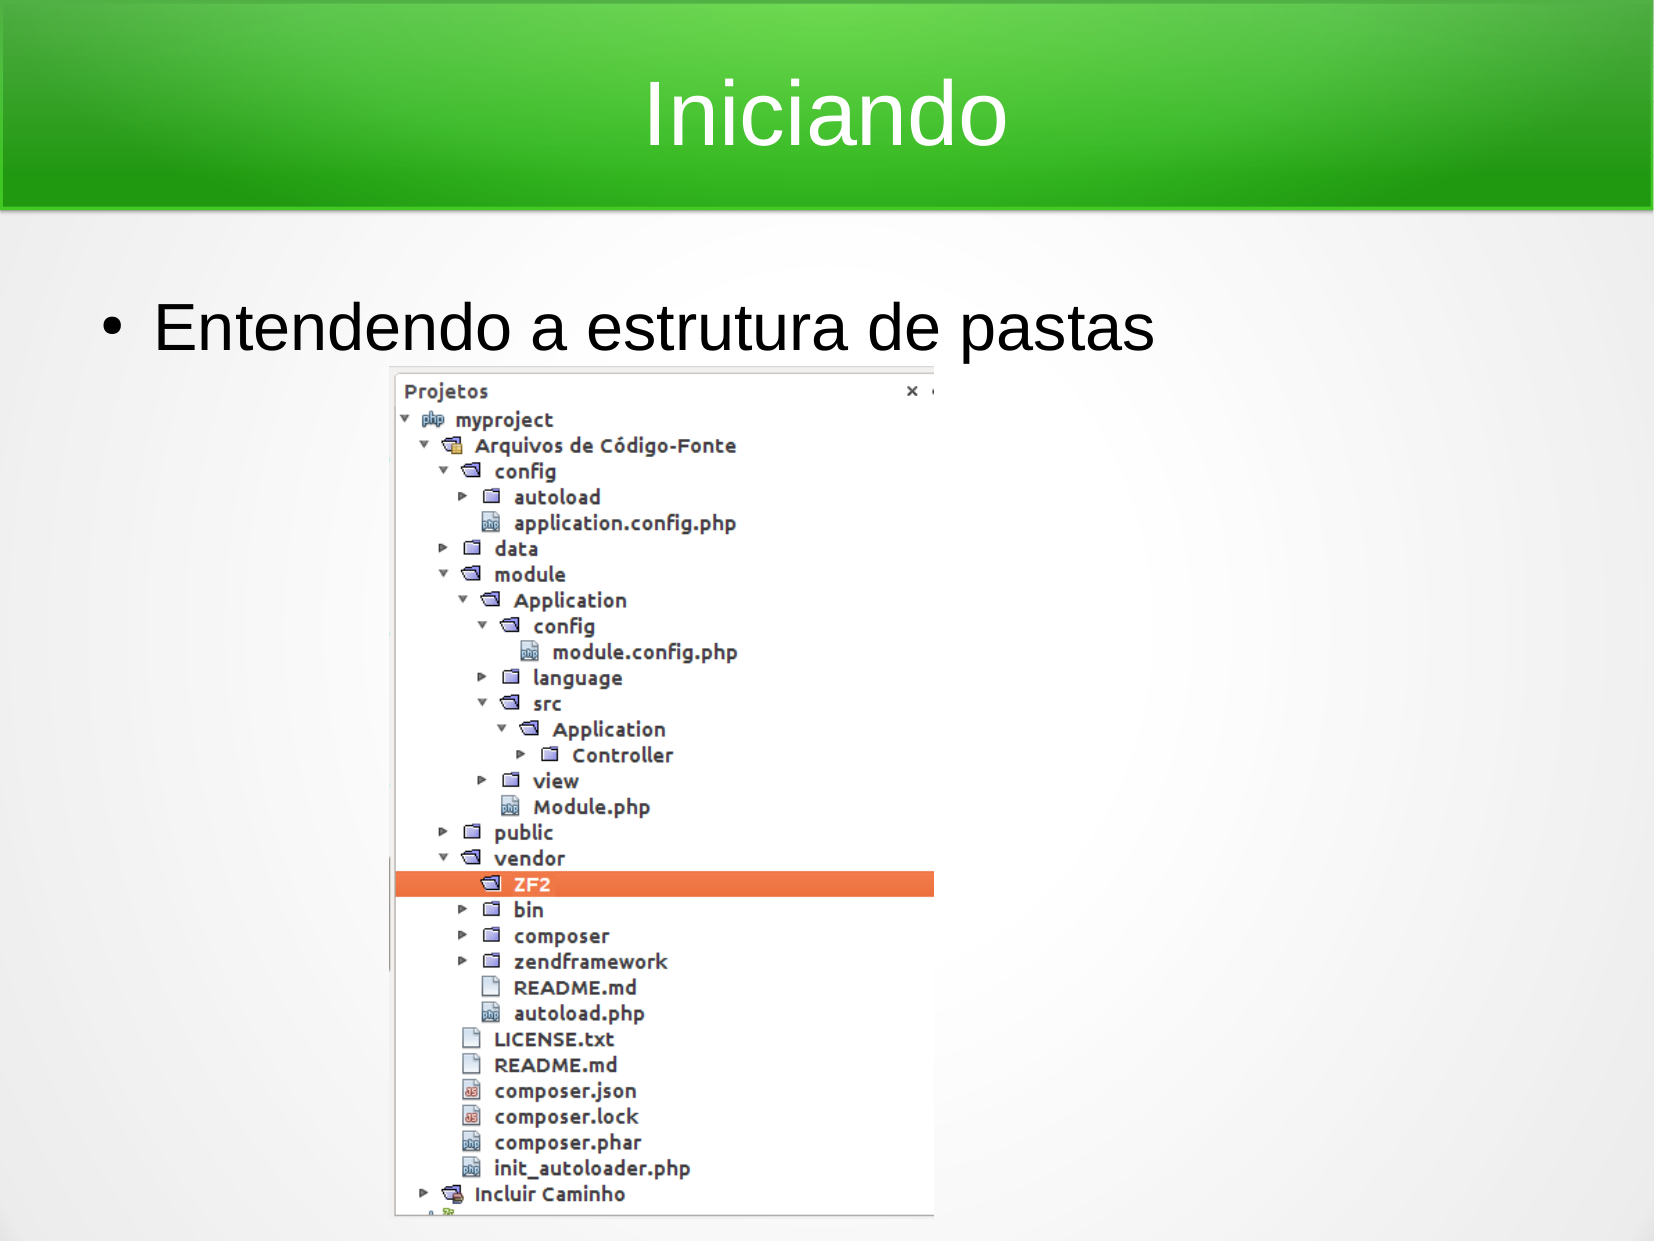

# Iniciando
Entendendo a estrutura de pastas